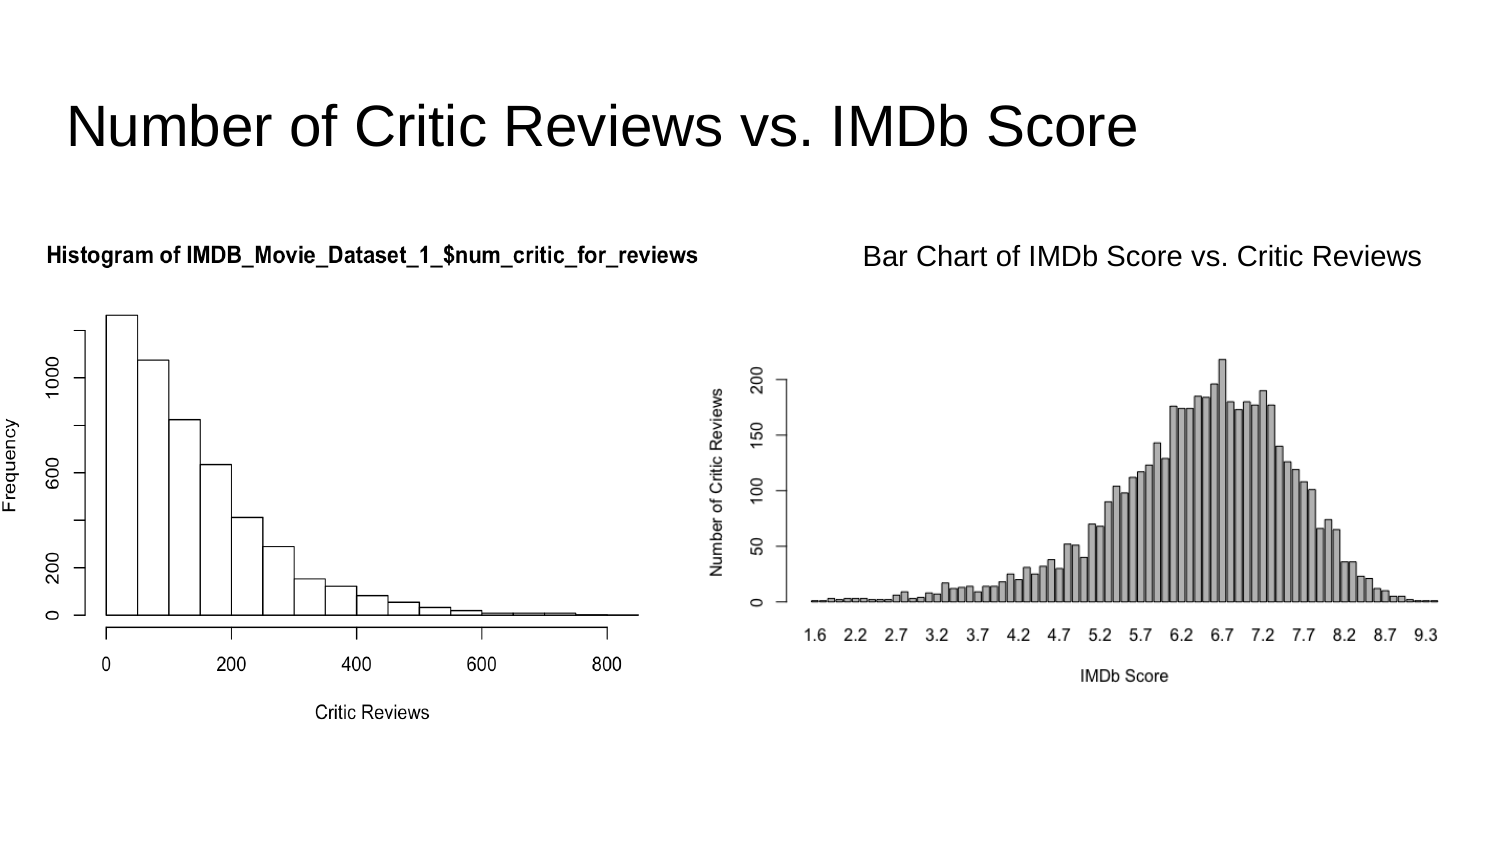

# Number of Critic Reviews vs. IMDb Score
Bar Chart of IMDb Score vs. Critic Reviews